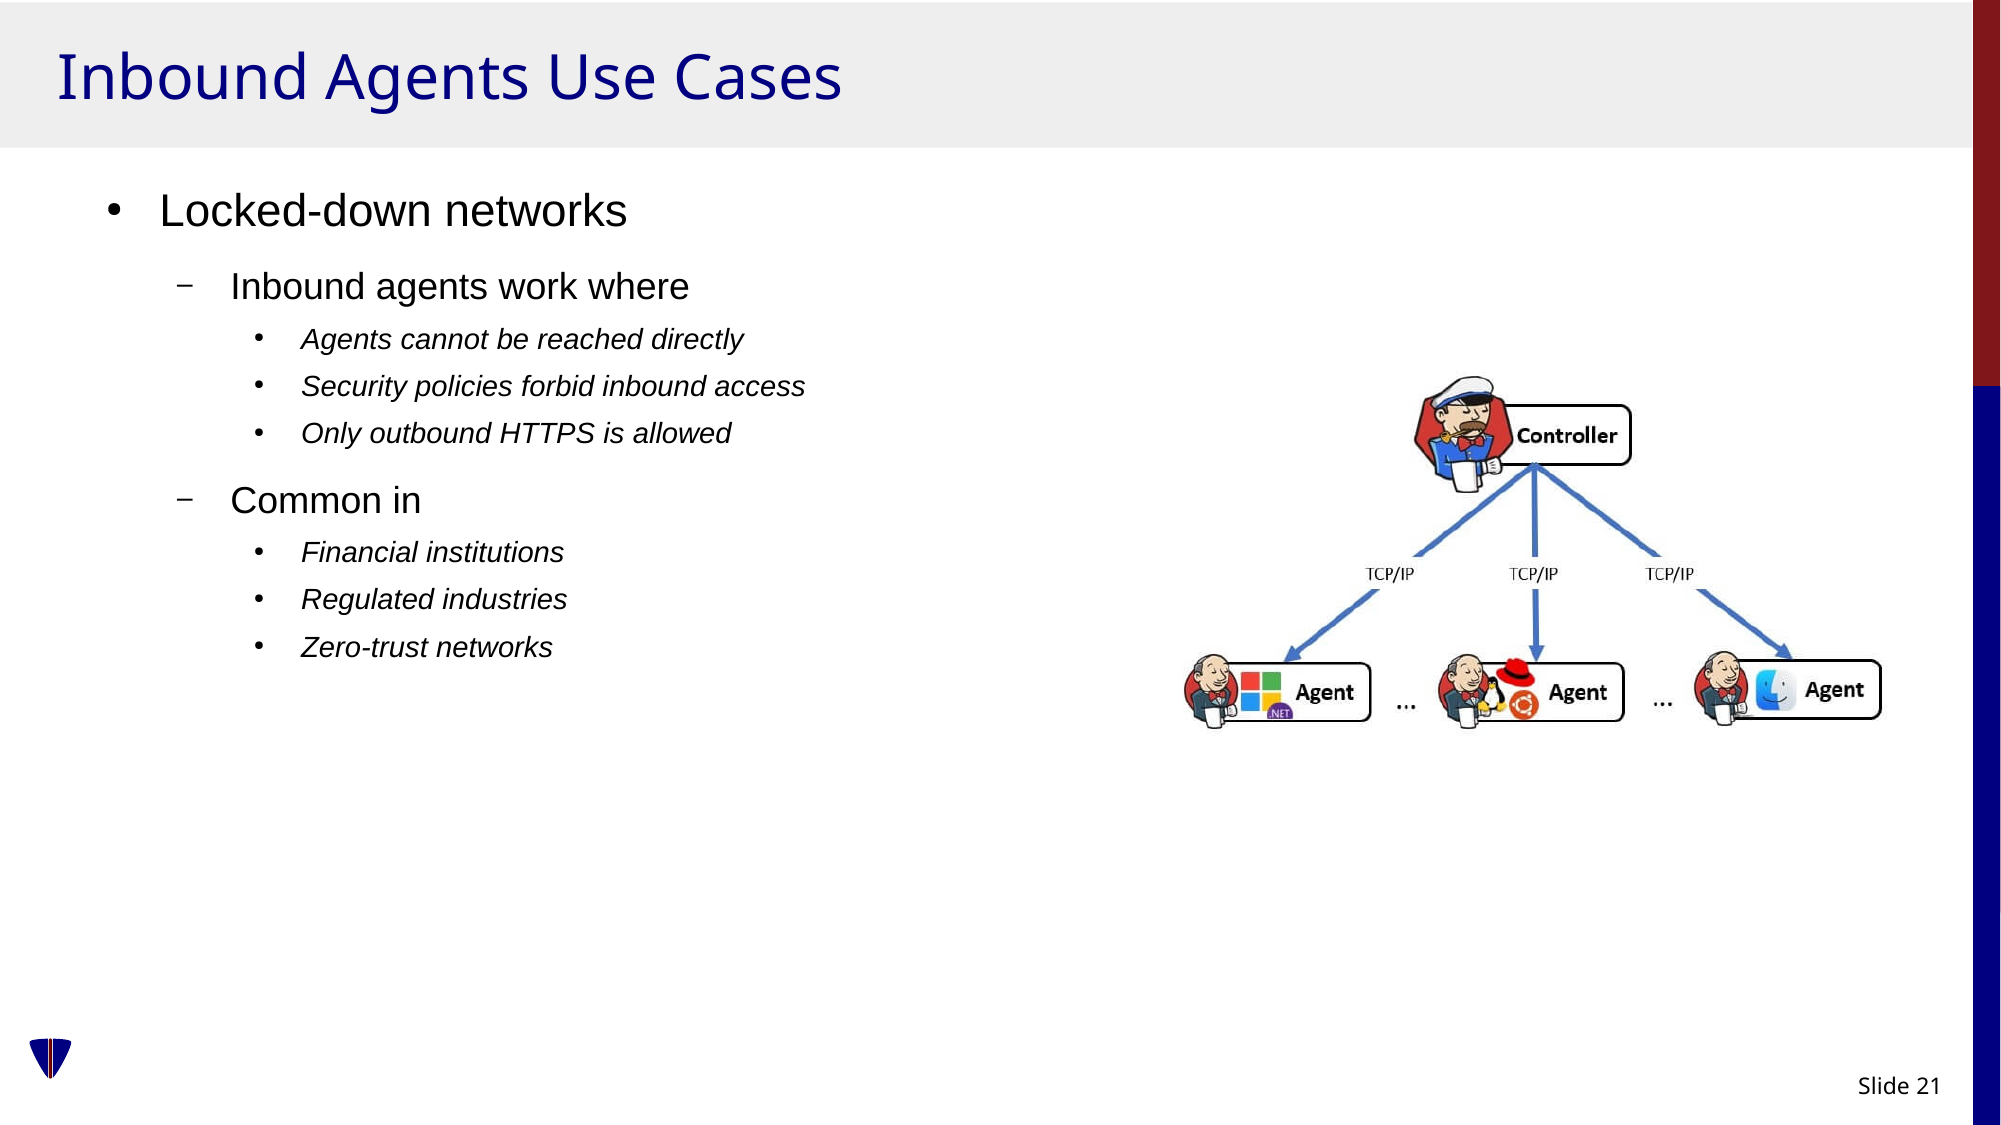

# Inbound Agents Use Cases
Locked-down networks
Inbound agents work where
Agents cannot be reached directly
Security policies forbid inbound access
Only outbound HTTPS is allowed
Common in
Financial institutions
Regulated industries
Zero-trust networks